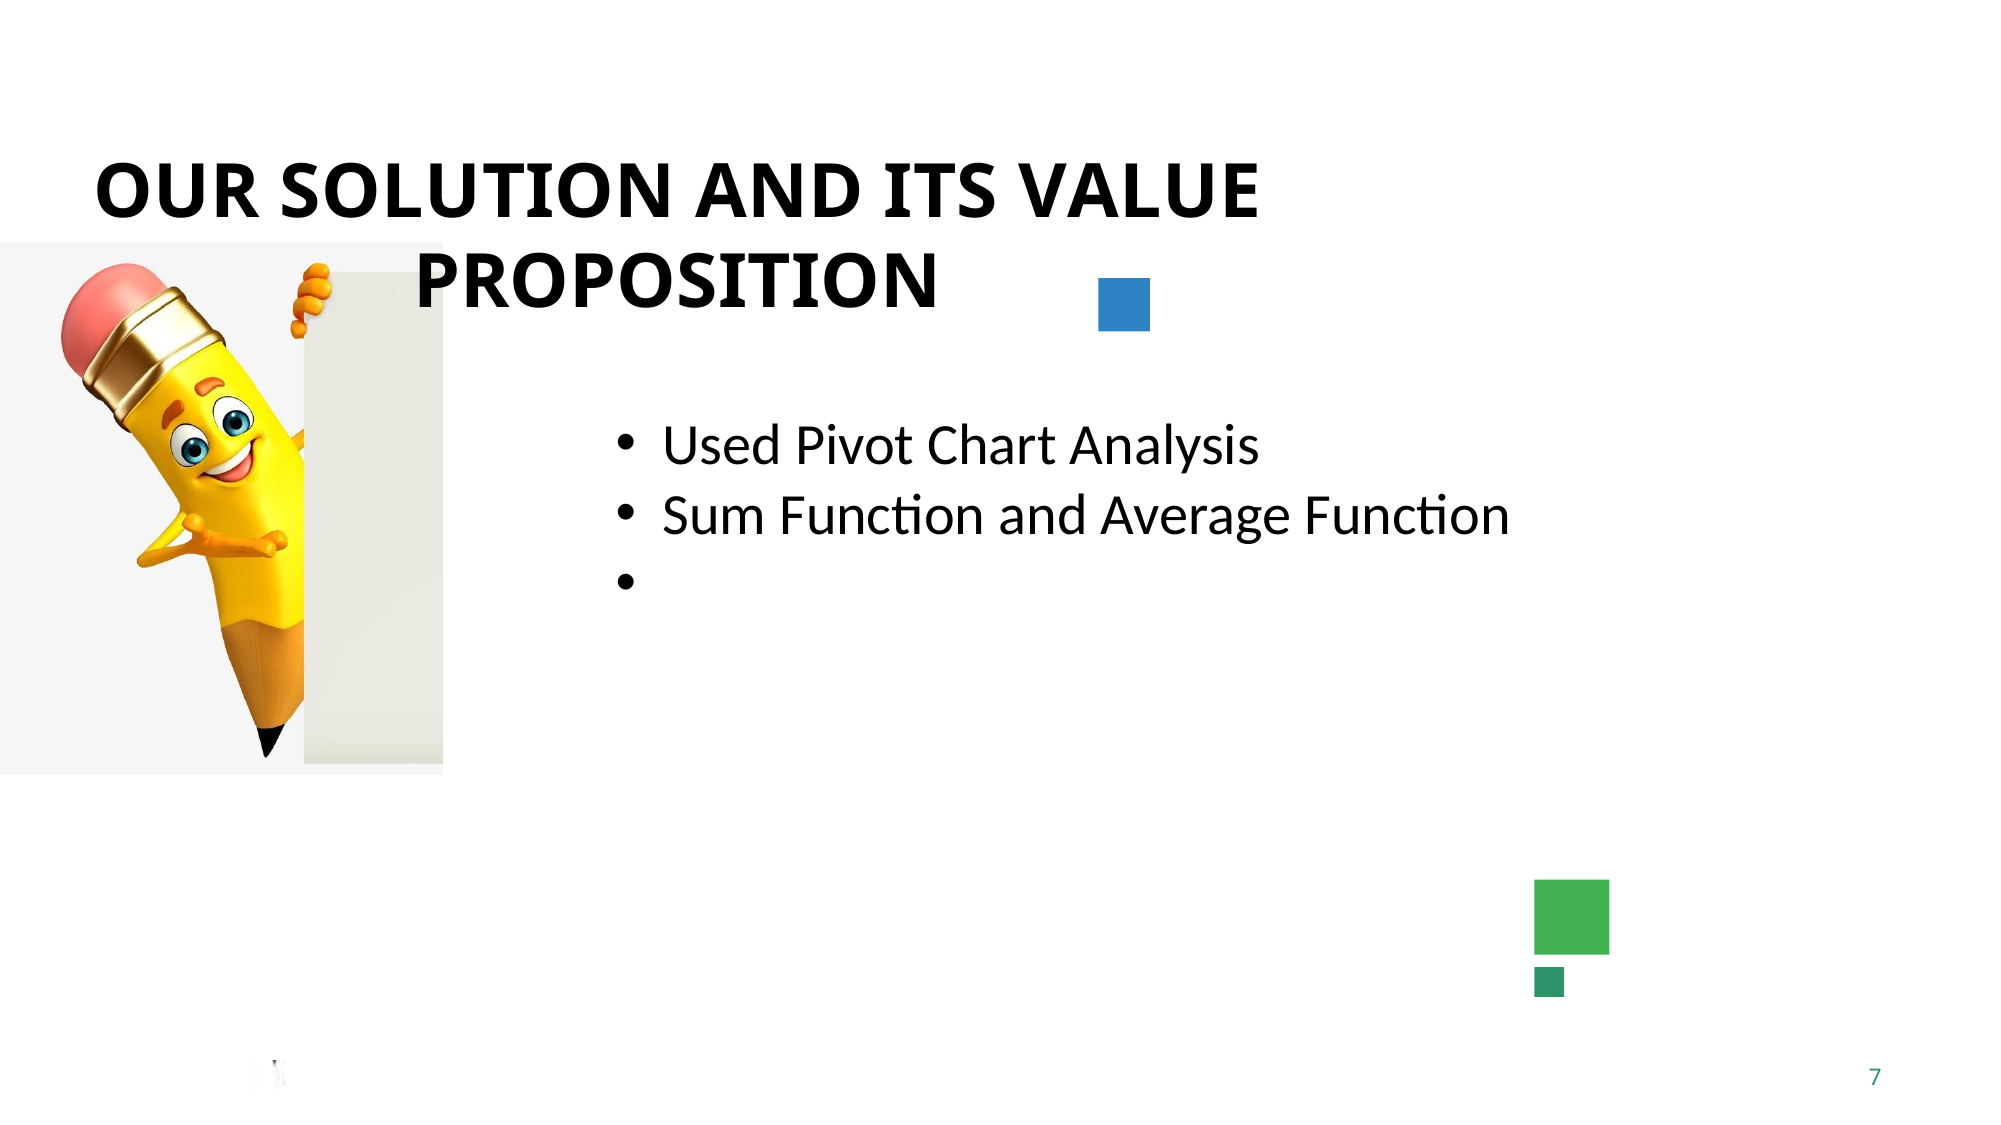

# OUR SOLUTION AND ITS VALUE PROPOSITION
Used Pivot Chart Analysis
Sum Function and Average Function